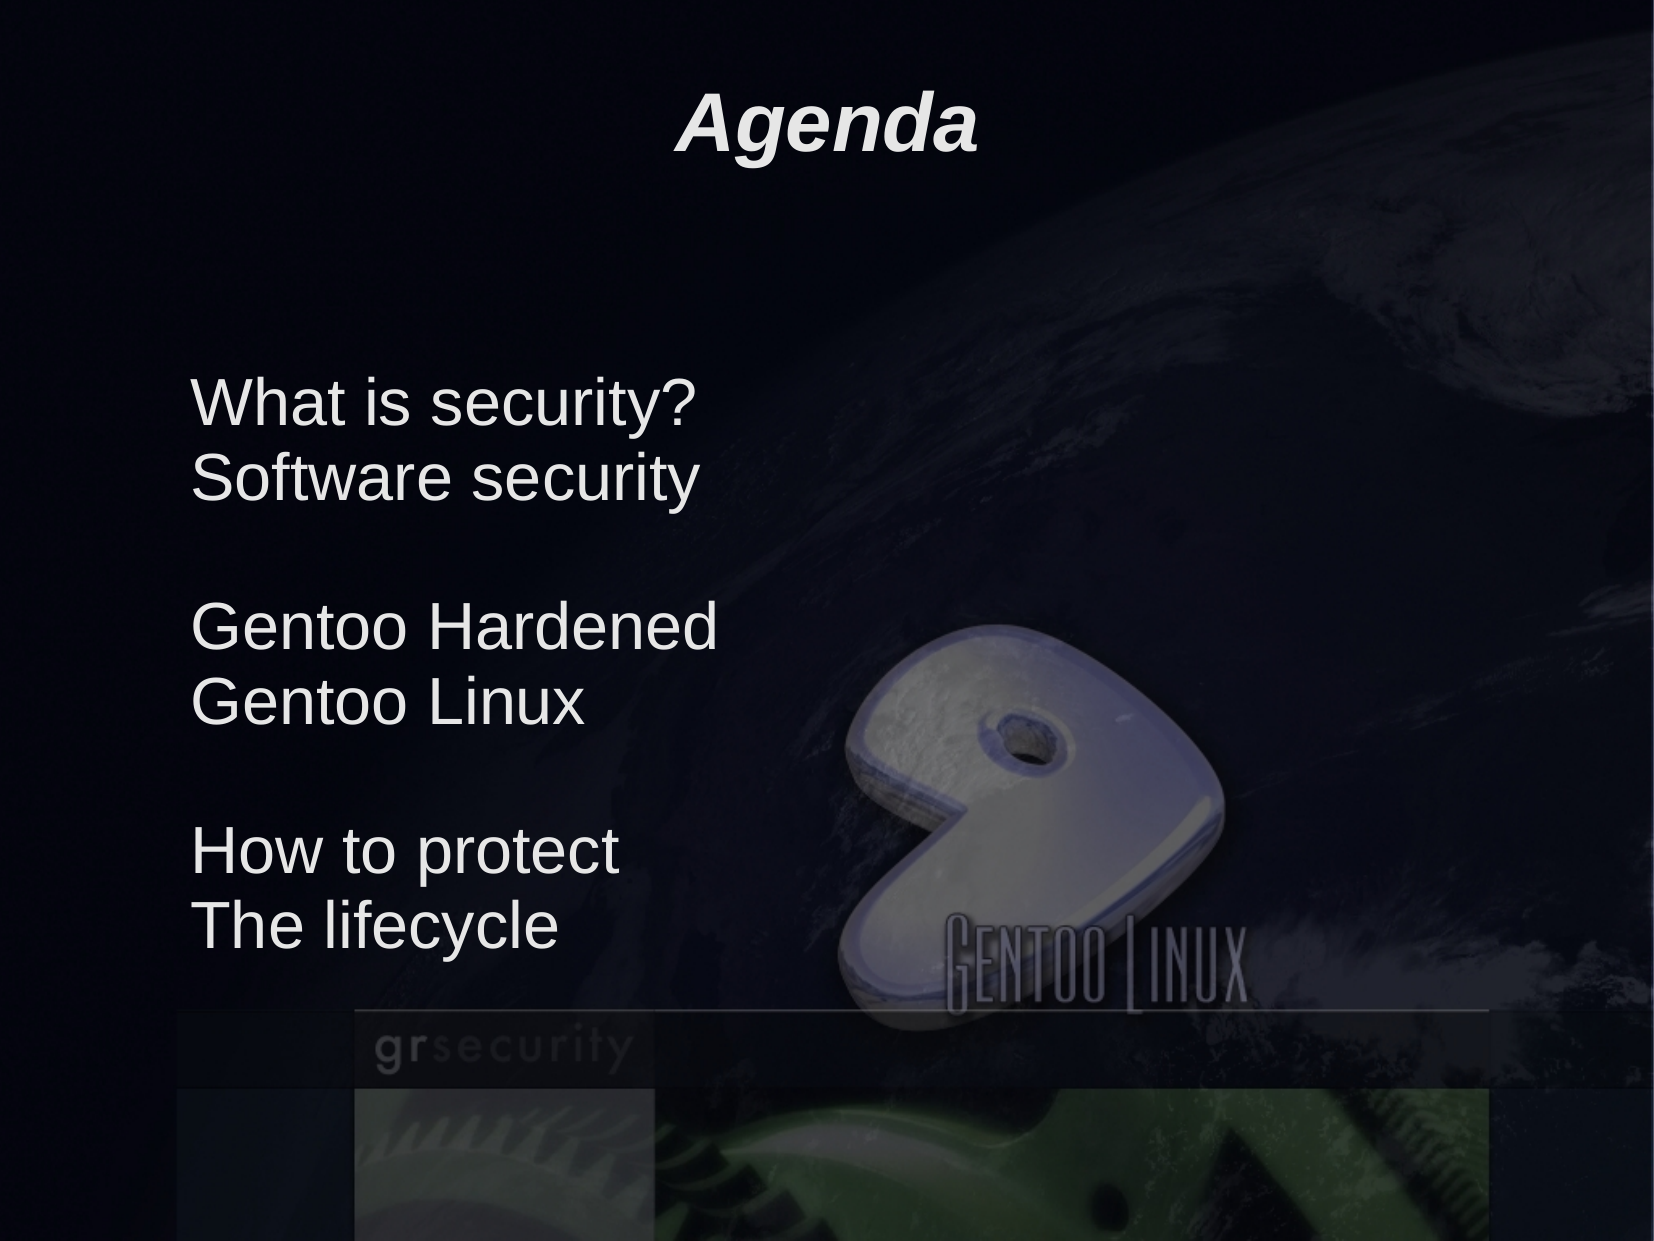

# Agenda
What is security?
Software security
Gentoo Hardened
Gentoo Linux
How to protect
The lifecycle